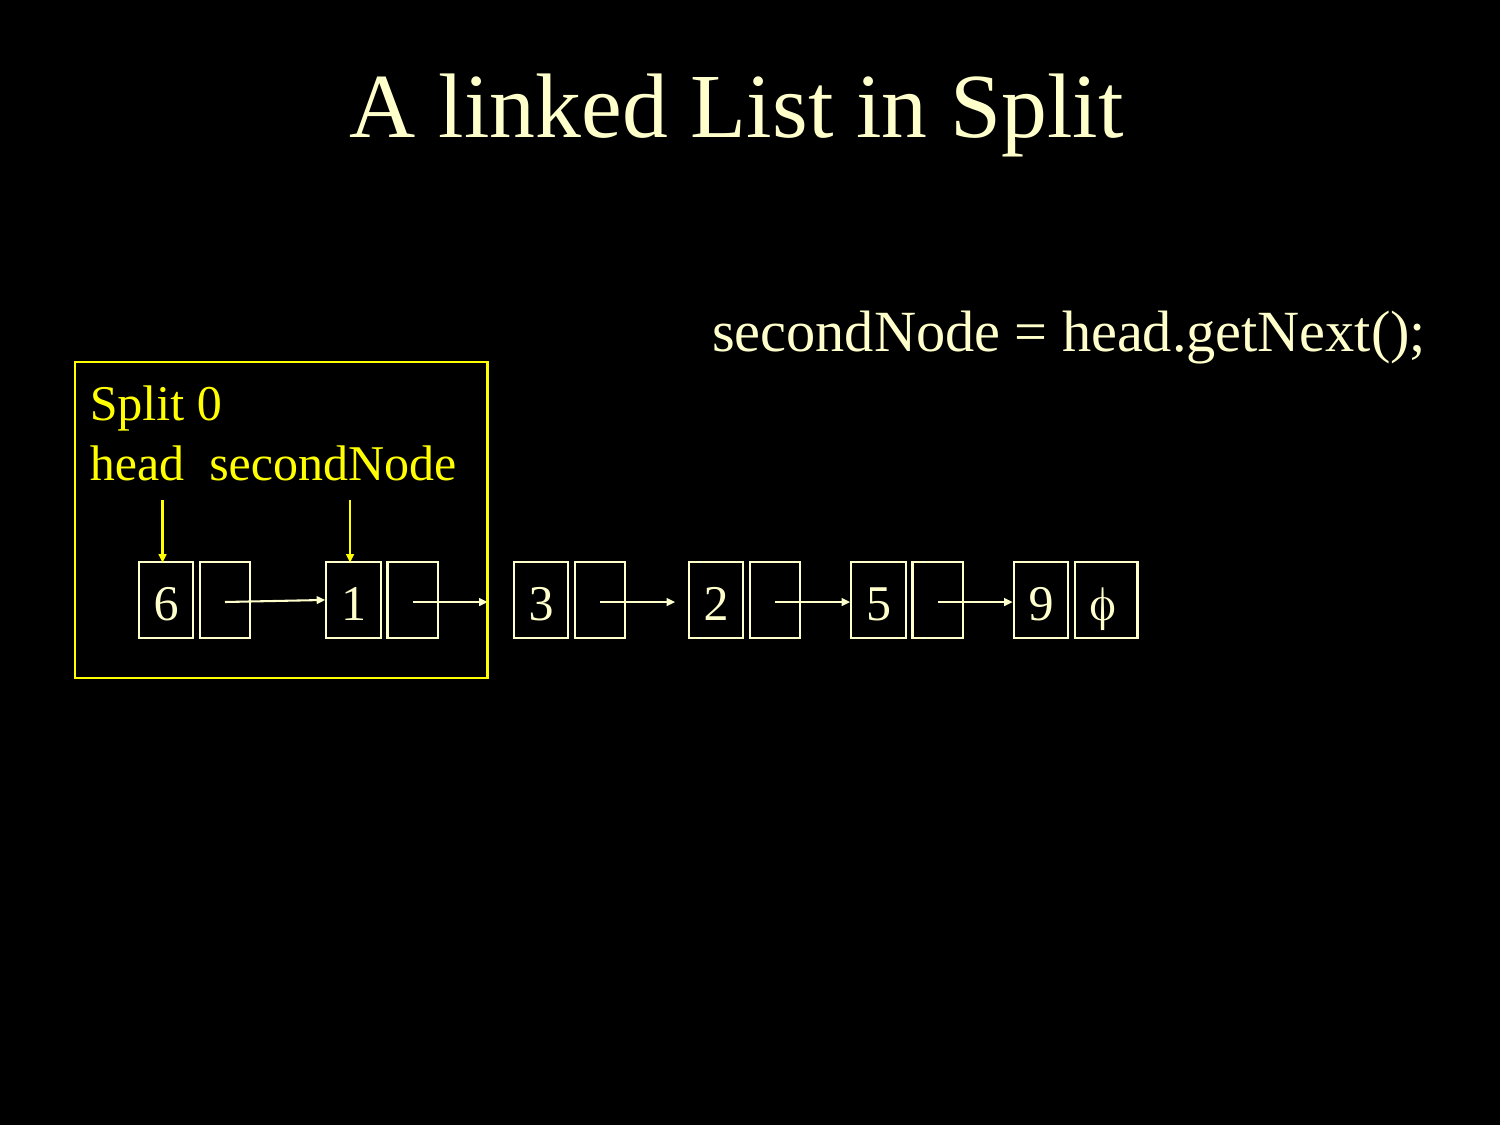

# A linked List in Split
secondNode = head.getNext();
Split 0
head secondNode
6
1
3
2
5
9
